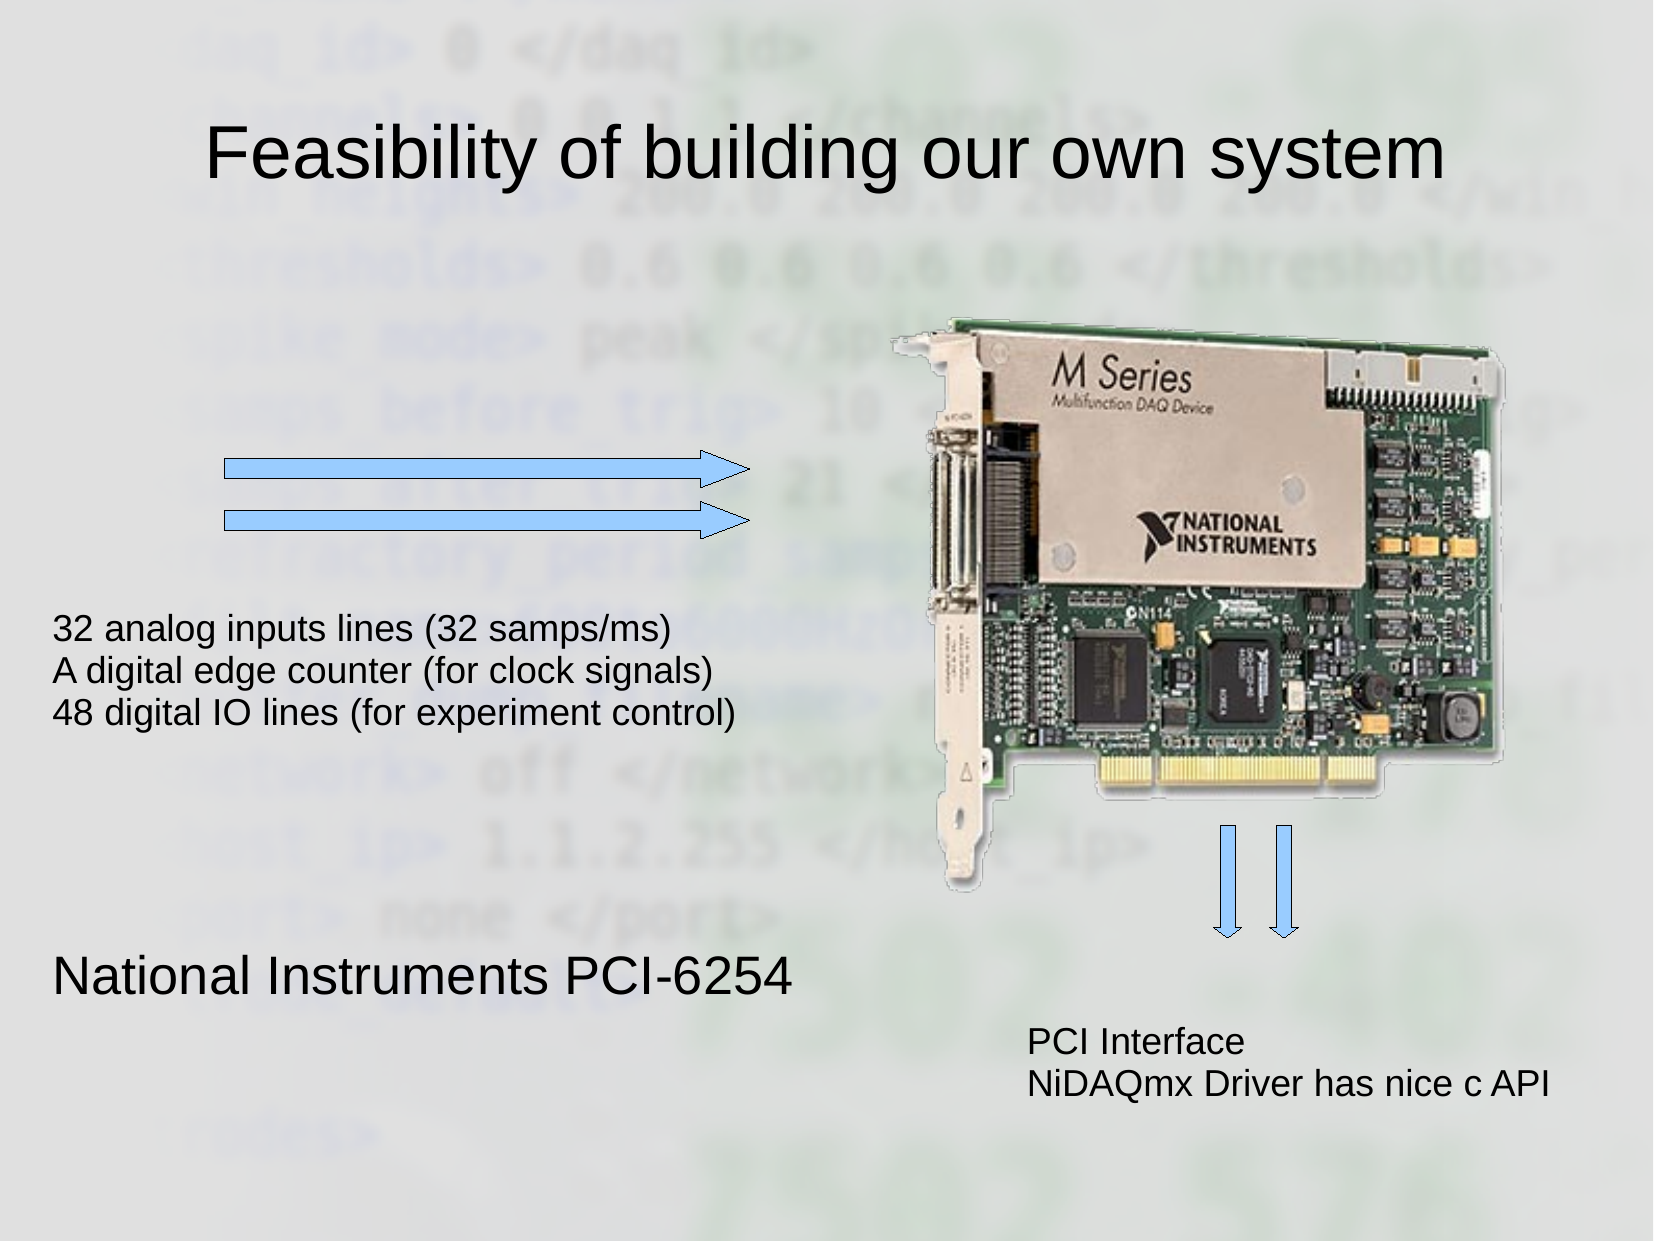

# Feasibility of building our own system
32 analog inputs lines (32 samps/ms)
A digital edge counter (for clock signals)
48 digital IO lines (for experiment control)
National Instruments PCI-6254
PCI Interface
NiDAQmx Driver has nice c API